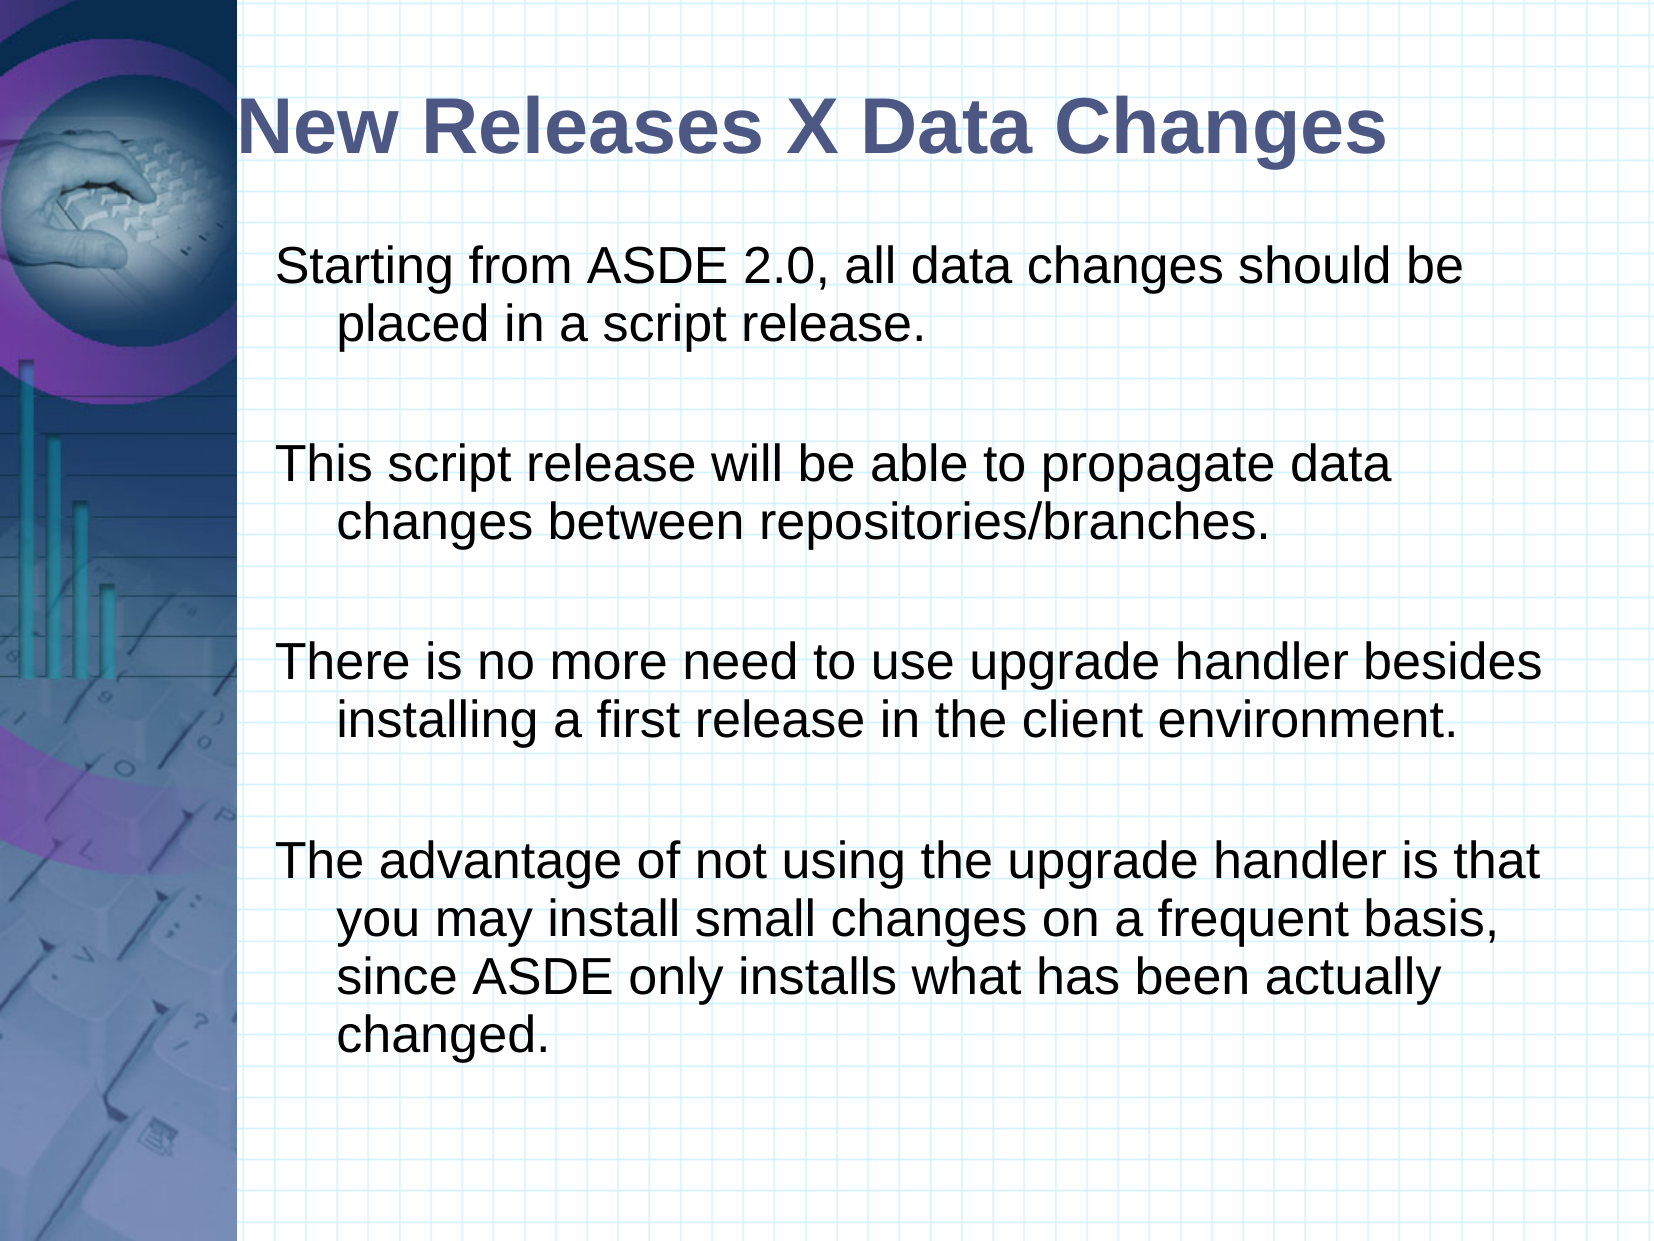

# New Releases X Data Changes
Starting from ASDE 2.0, all data changes should be placed in a script release.
This script release will be able to propagate data changes between repositories/branches.
There is no more need to use upgrade handler besides installing a first release in the client environment.
The advantage of not using the upgrade handler is that you may install small changes on a frequent basis, since ASDE only installs what has been actually changed.